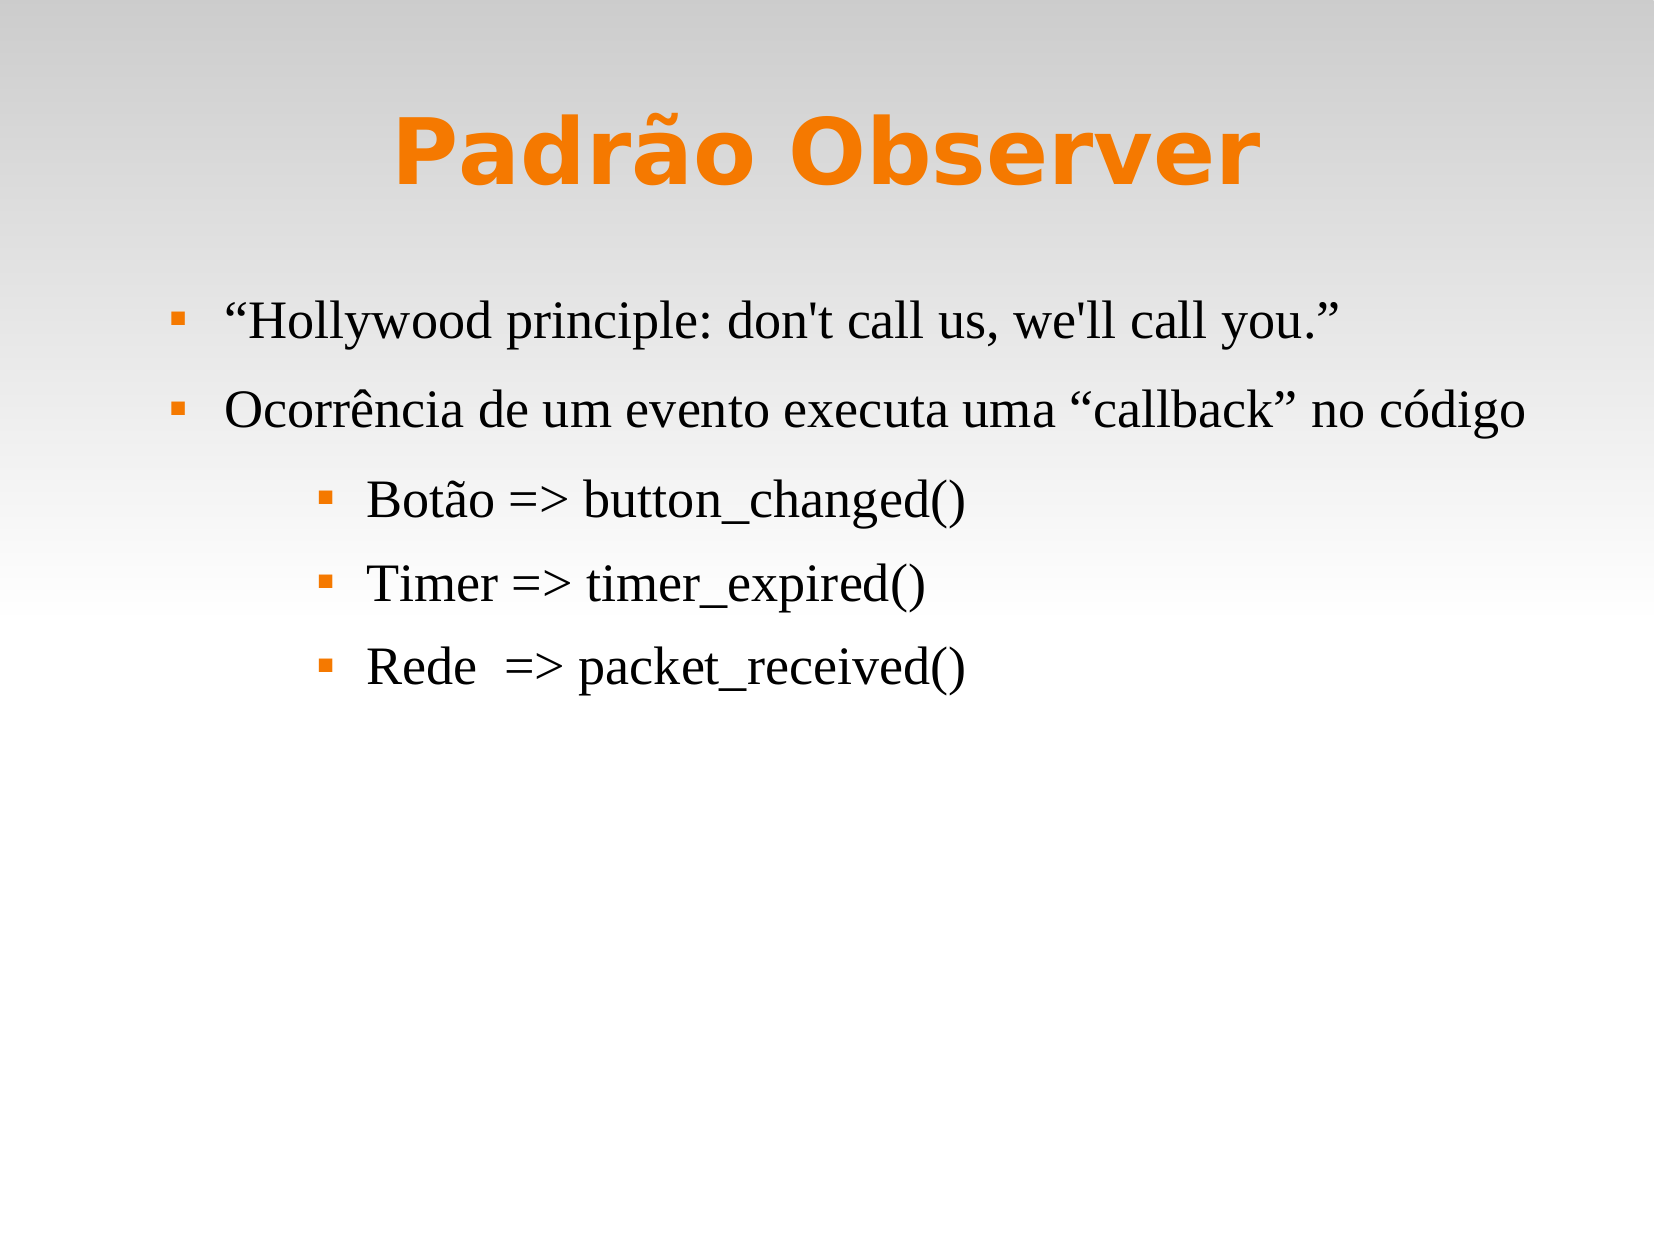

# Padrão Observer
“Hollywood principle: don't call us, we'll call you.”
Ocorrência de um evento executa uma “callback” no código
Botão => button_changed()
Timer => timer_expired()
Rede => packet_received()